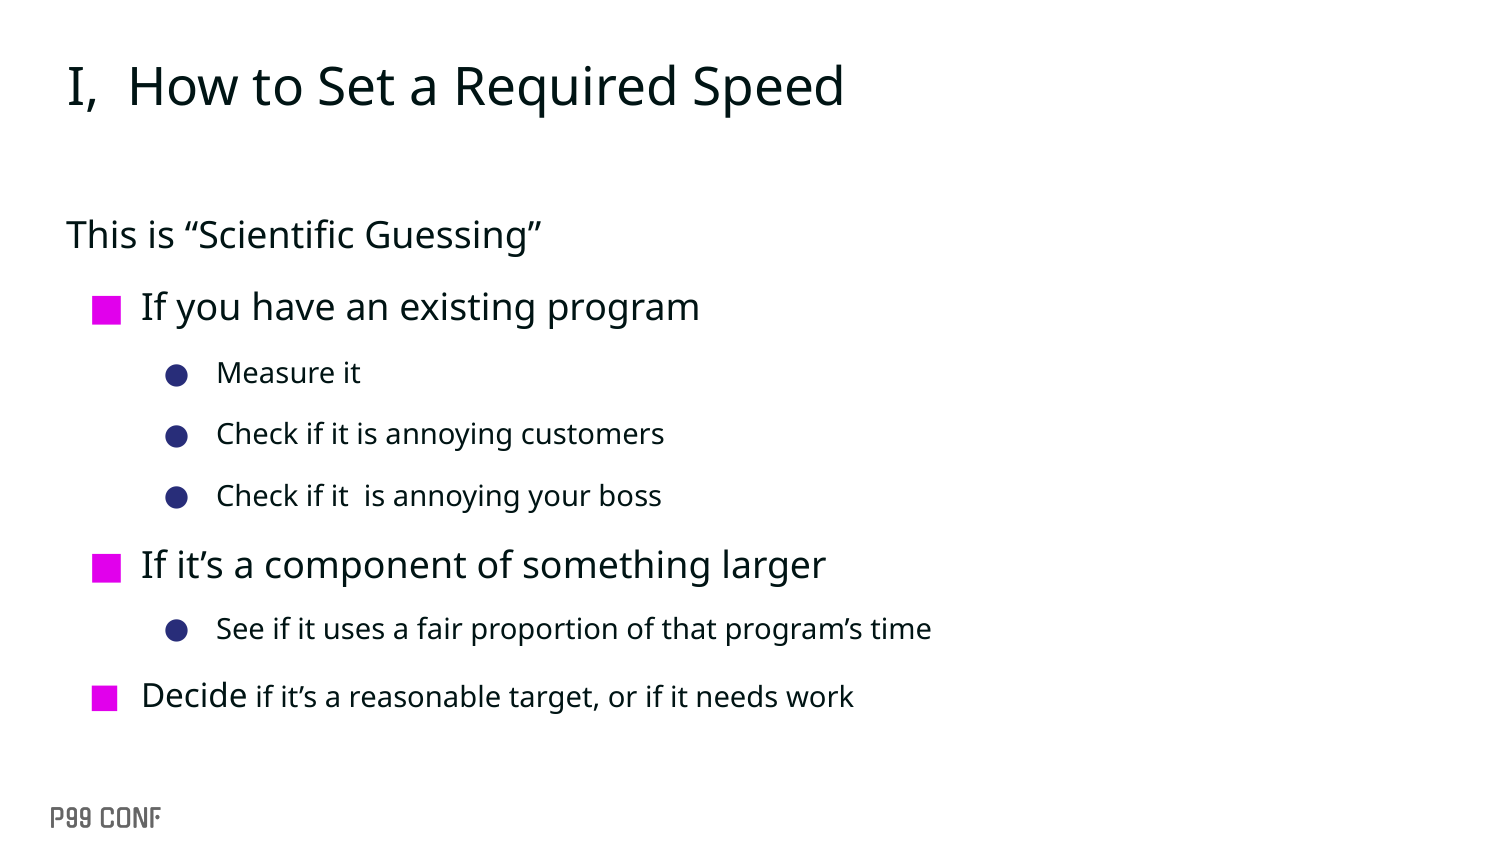

# I, How to Set a Required Speed
This is “Scientific Guessing”
If you have an existing program
Measure it
Check if it is annoying customers
Check if it is annoying your boss
If it’s a component of something larger
See if it uses a fair proportion of that program’s time
Decide if it’s a reasonable target, or if it needs work